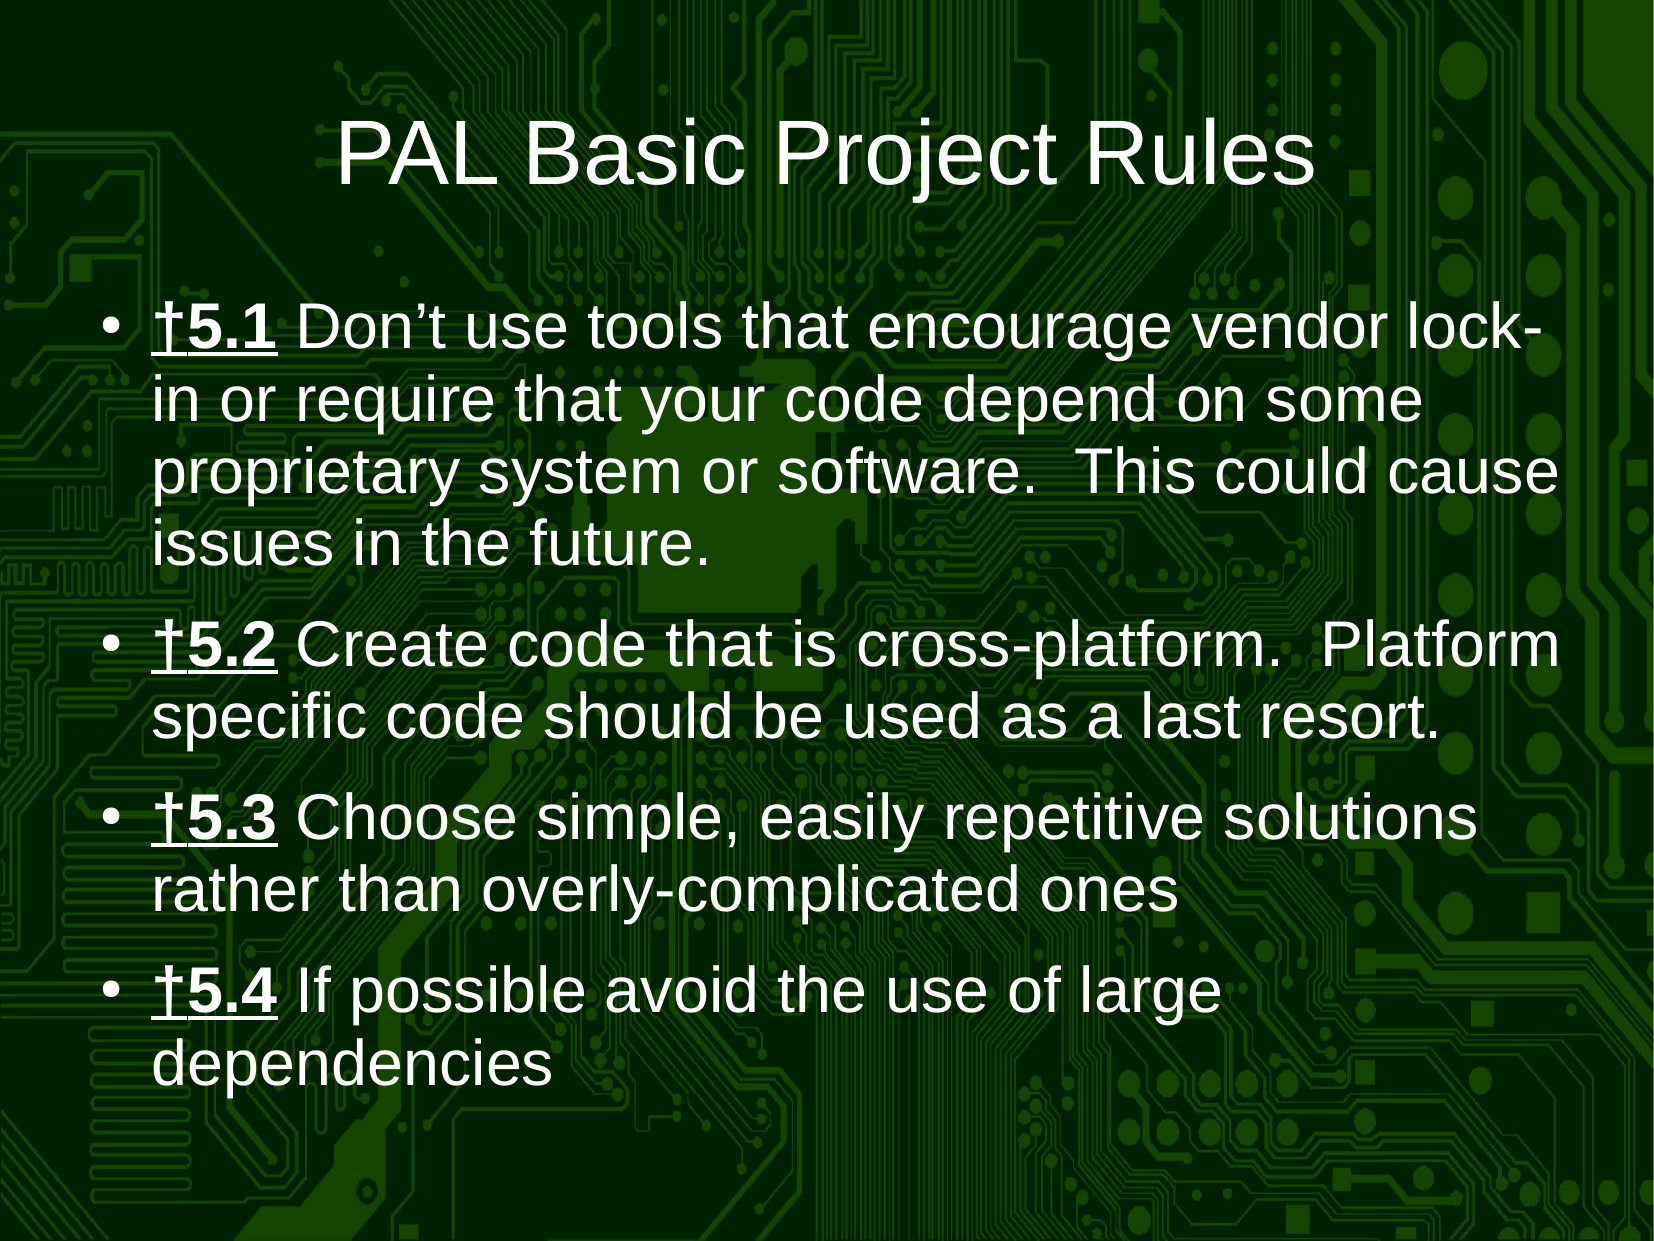

# PAL Basic Project Rules
†5.1 Don’t use tools that encourage vendor lock-in or require that your code depend on some proprietary system or software. This could cause issues in the future.
†5.2 Create code that is cross-platform. Platform specific code should be used as a last resort.
†5.3 Choose simple, easily repetitive solutions rather than overly-complicated ones
†5.4 If possible avoid the use of large dependencies